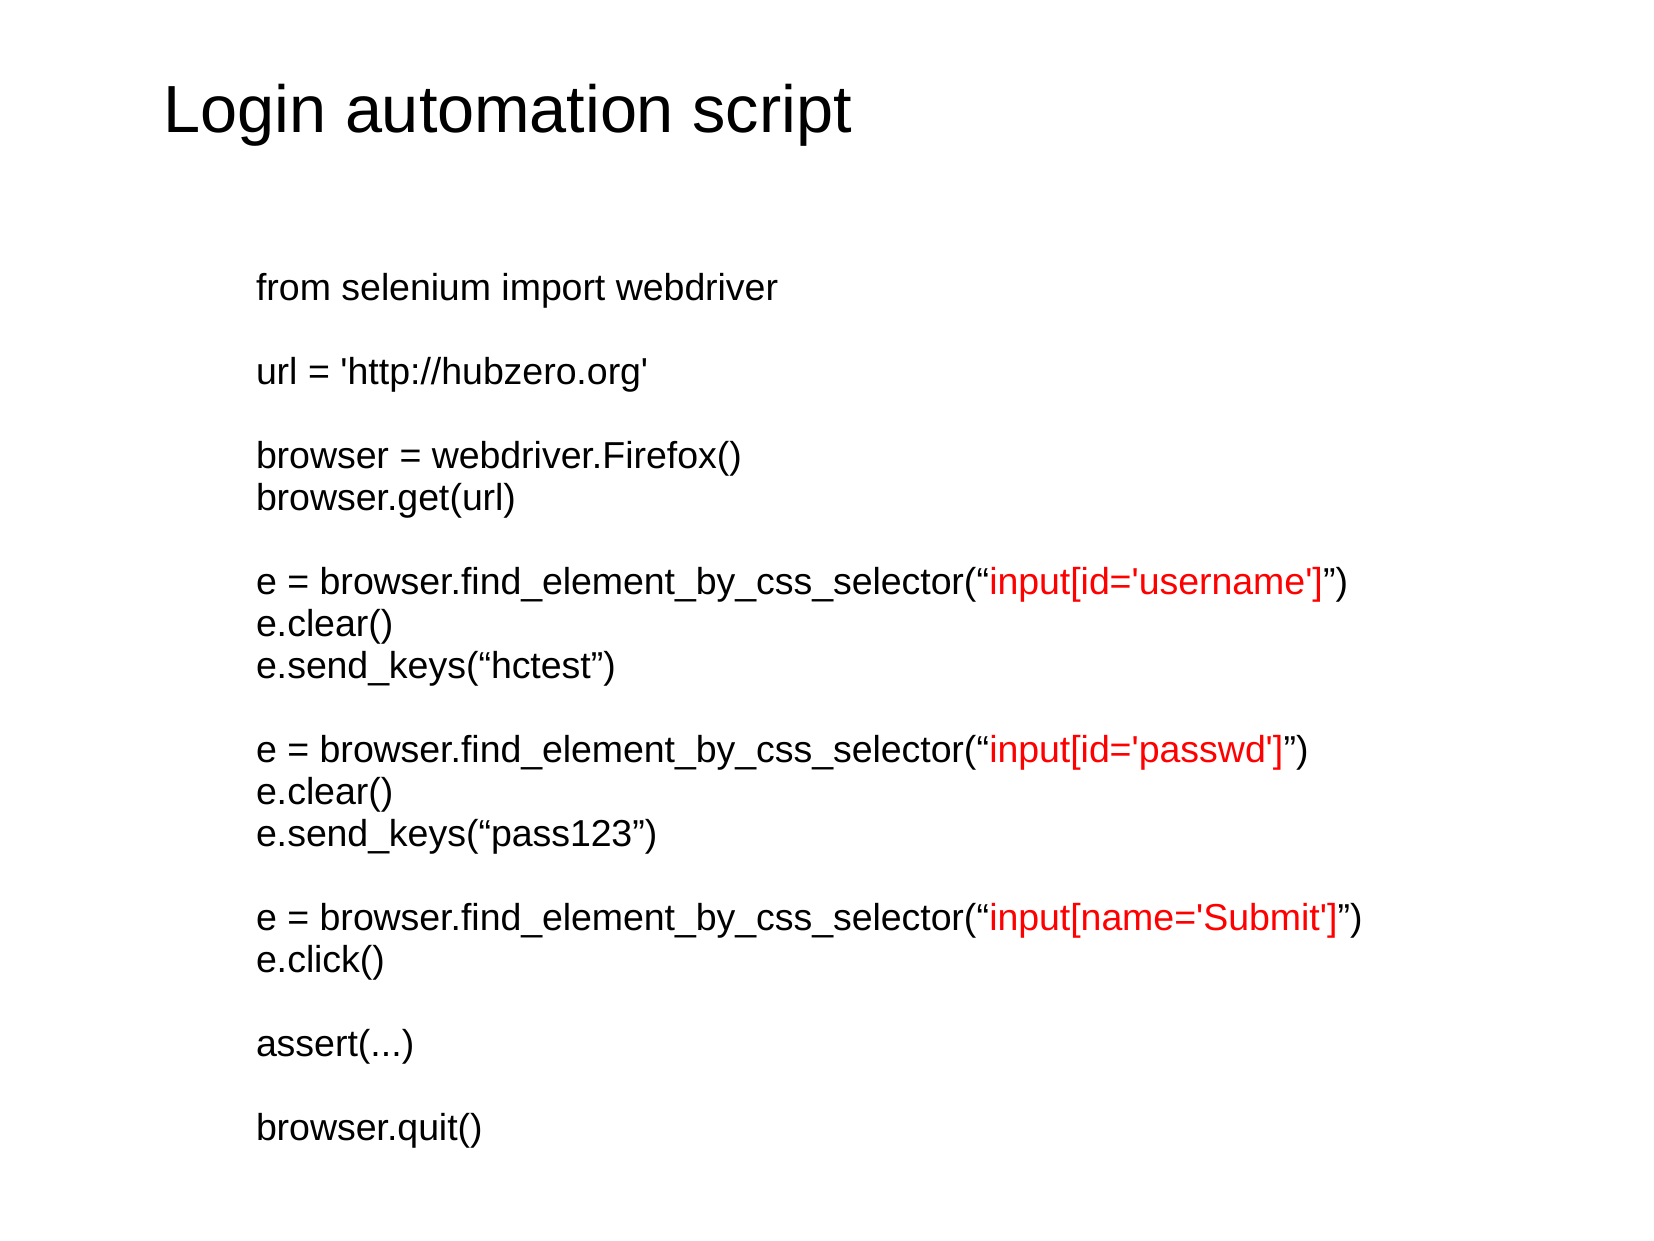

Login automation script
from selenium import webdriver
url = 'http://hubzero.org'
browser = webdriver.Firefox()
browser.get(url)
e = browser.find_element_by_css_selector(“input[id='username']”)
e.clear()
e.send_keys(“hctest”)
e = browser.find_element_by_css_selector(“input[id='passwd']”)
e.clear()
e.send_keys(“pass123”)
e = browser.find_element_by_css_selector(“input[name='Submit']”)
e.click()
assert(...)
browser.quit()